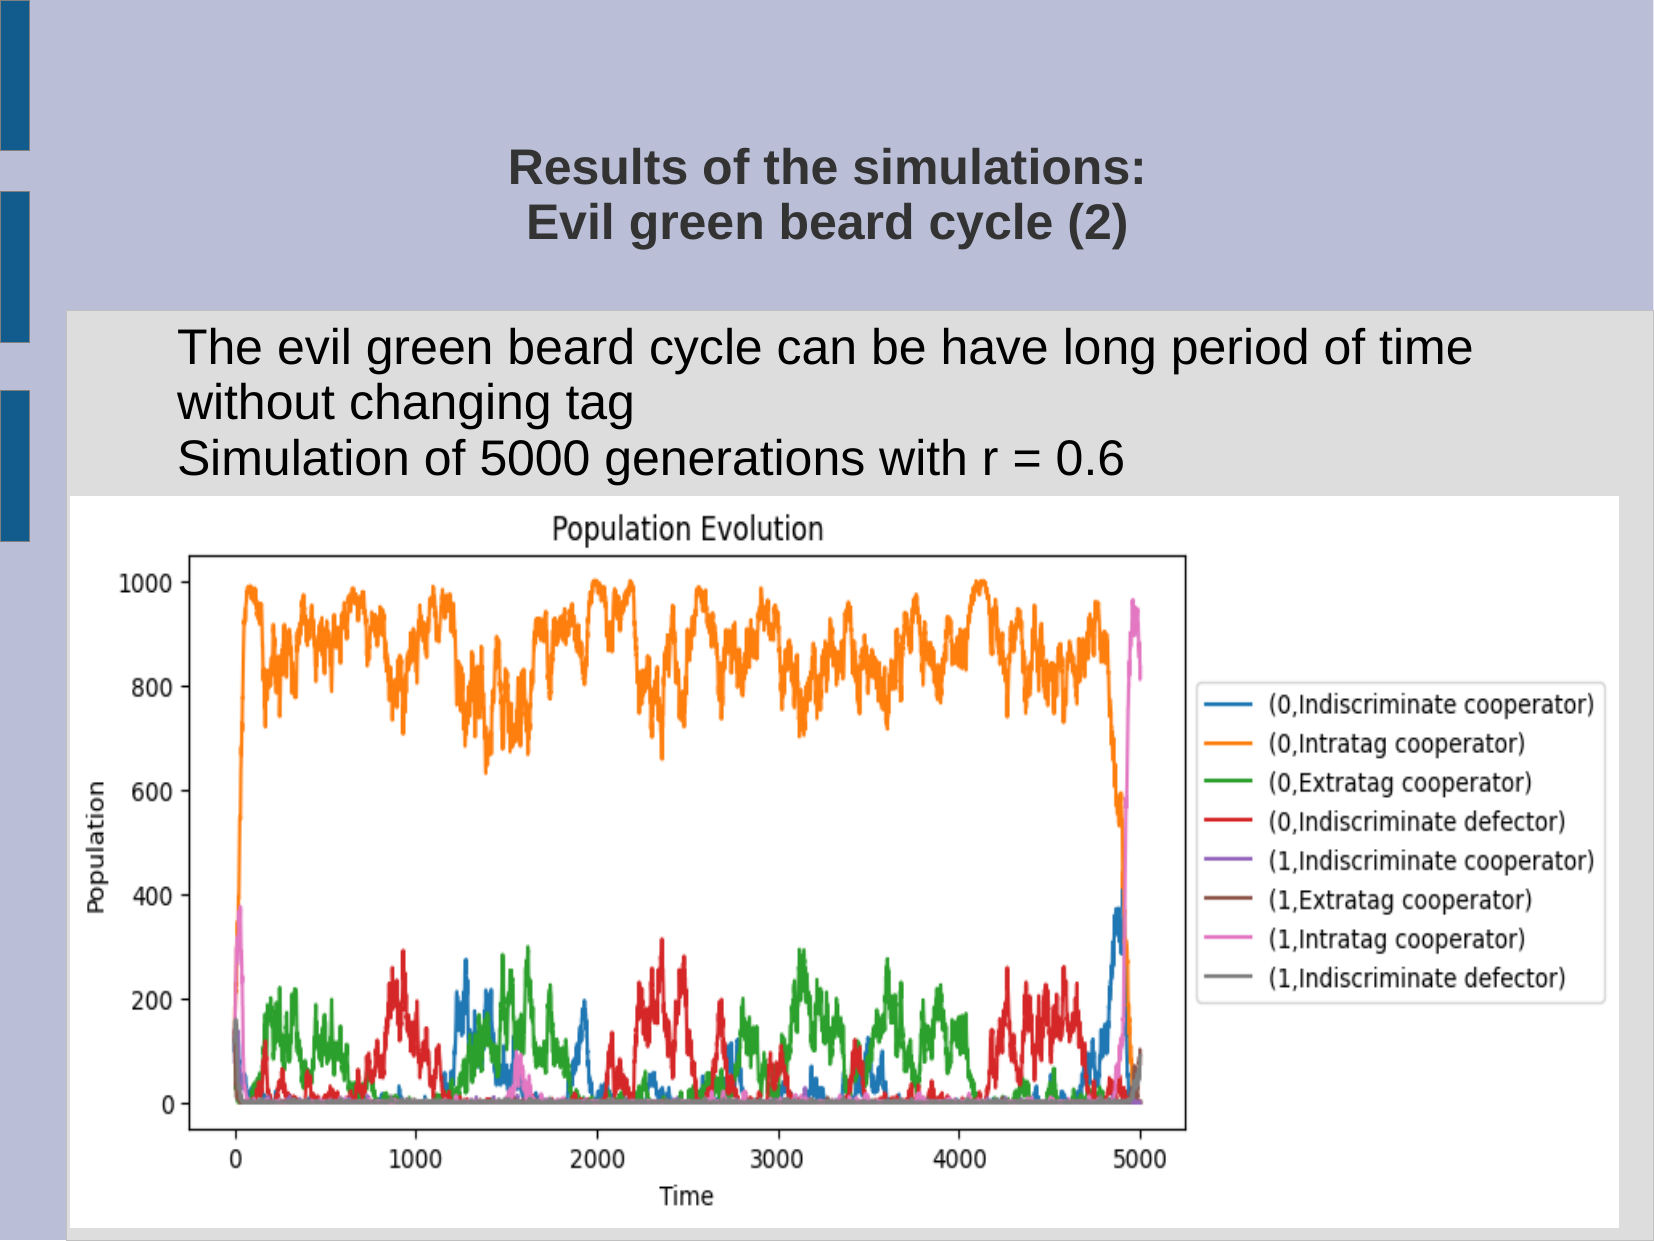

# Results of the simulations: Evil green beard cycle (2)
The evil green beard cycle can be have long period of time without changing tag
Simulation of 5000 generations with r = 0.6